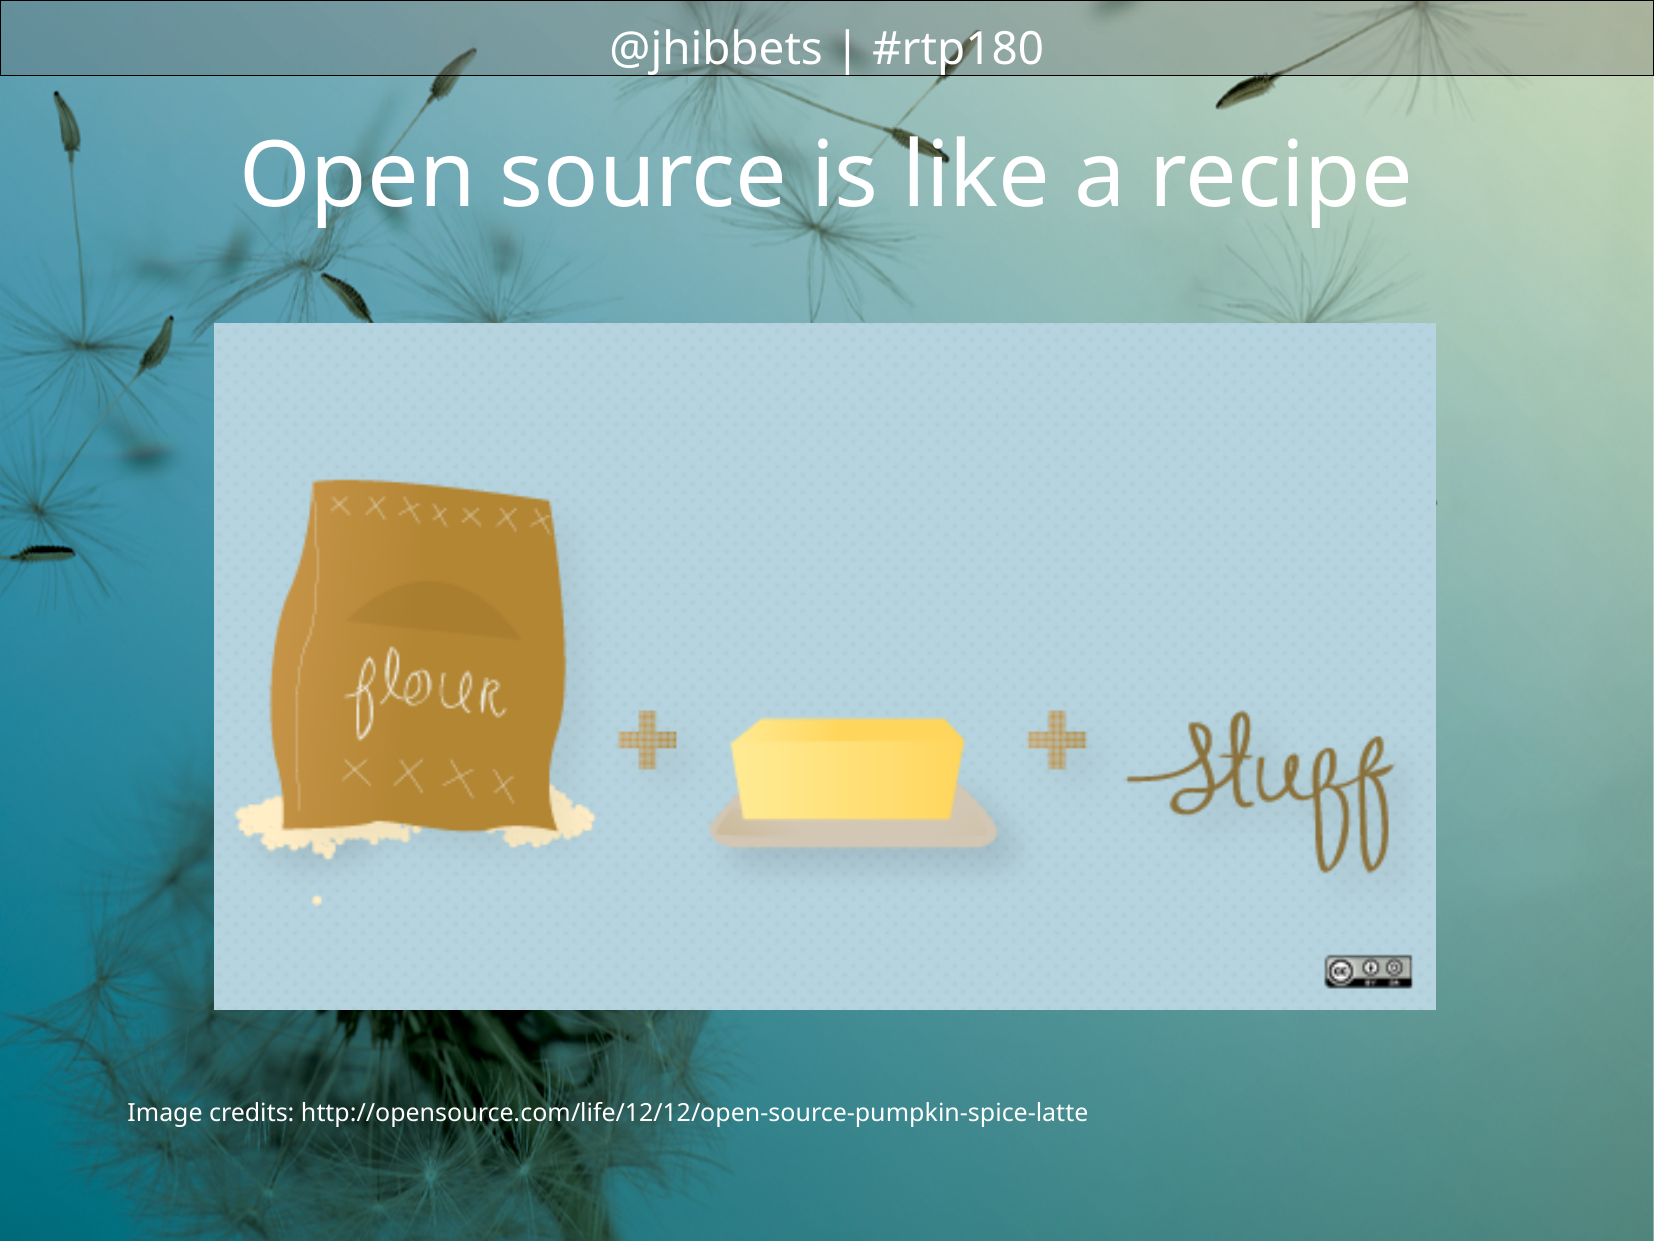

# Open source is like a recipe
Image credits: http://opensource.com/life/12/12/open-source-pumpkin-spice-latte